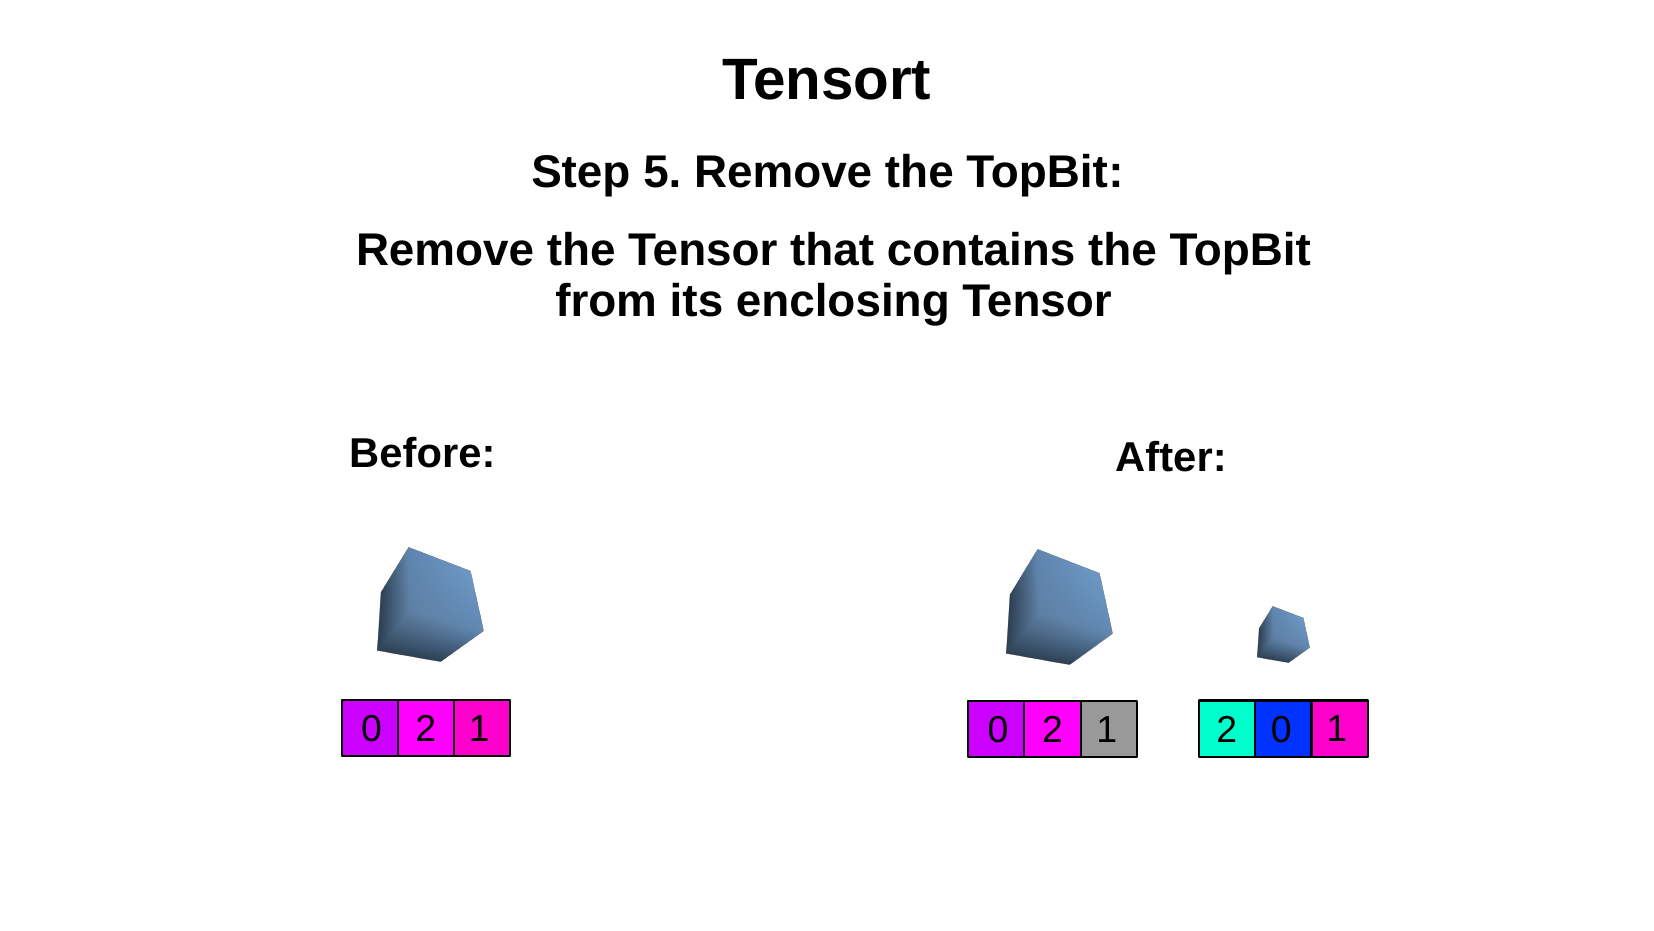

# Tensort
Step 5. Remove the TopBit:
Remove the Tensor that contains the TopBit from its enclosing Tensor
Before:
After:
0
2
1
1
0
2
1
2
0